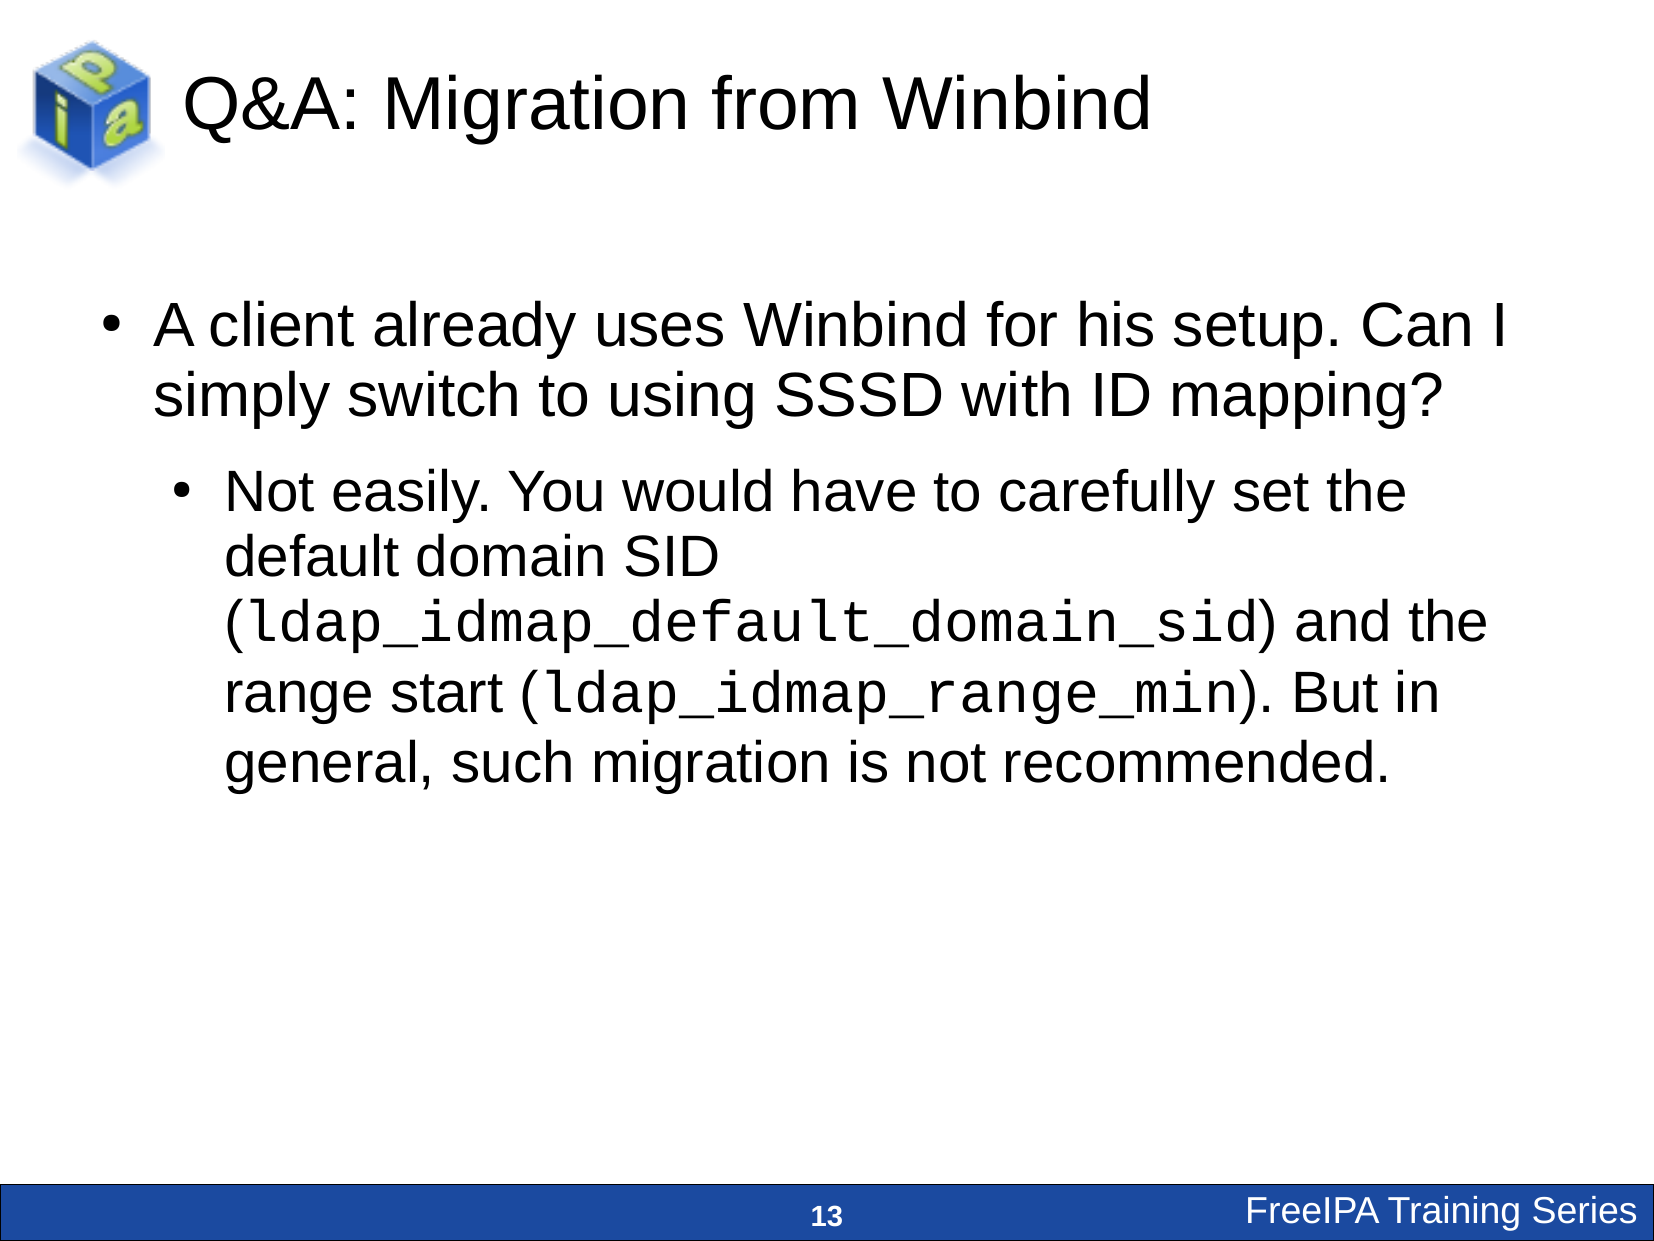

# Q&A: Migration from Winbind
A client already uses Winbind for his setup. Can I simply switch to using SSSD with ID mapping?
Not easily. You would have to carefully set the default domain SID (ldap_idmap_default_domain_sid) and the range start (ldap_idmap_range_min). But in general, such migration is not recommended.
13